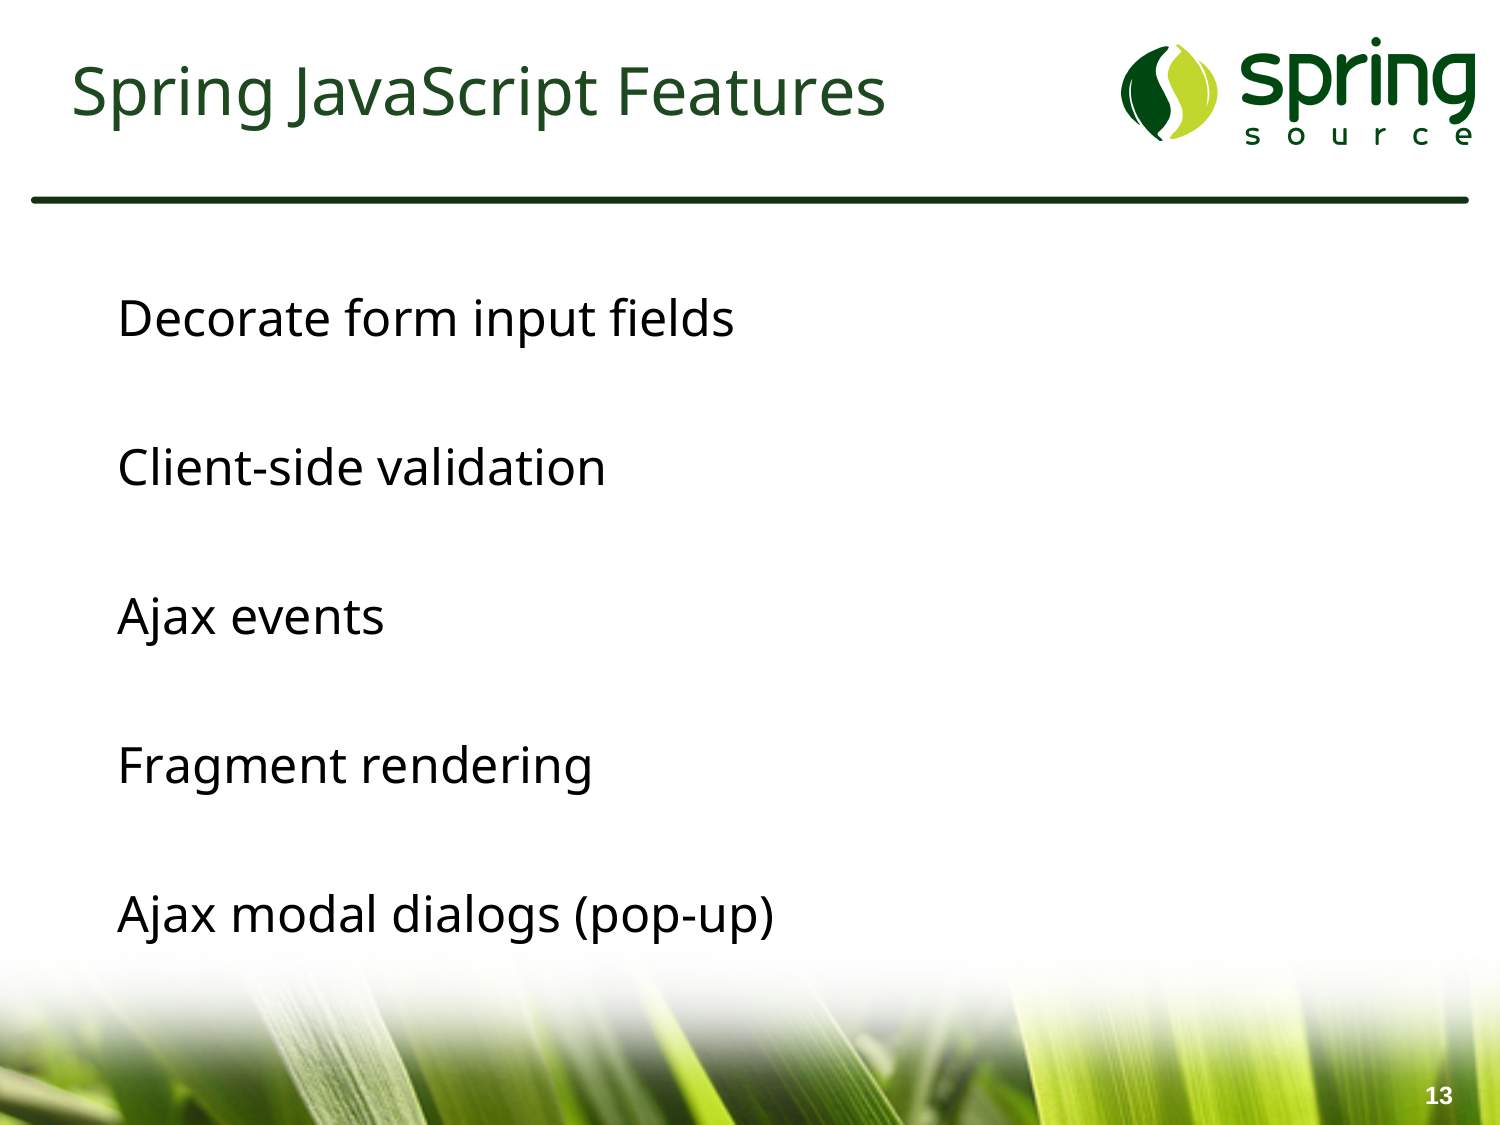

# Spring JavaScript Features
Decorate form input fields
Client-side validation
Ajax events
Fragment rendering
Ajax modal dialogs (pop-up)